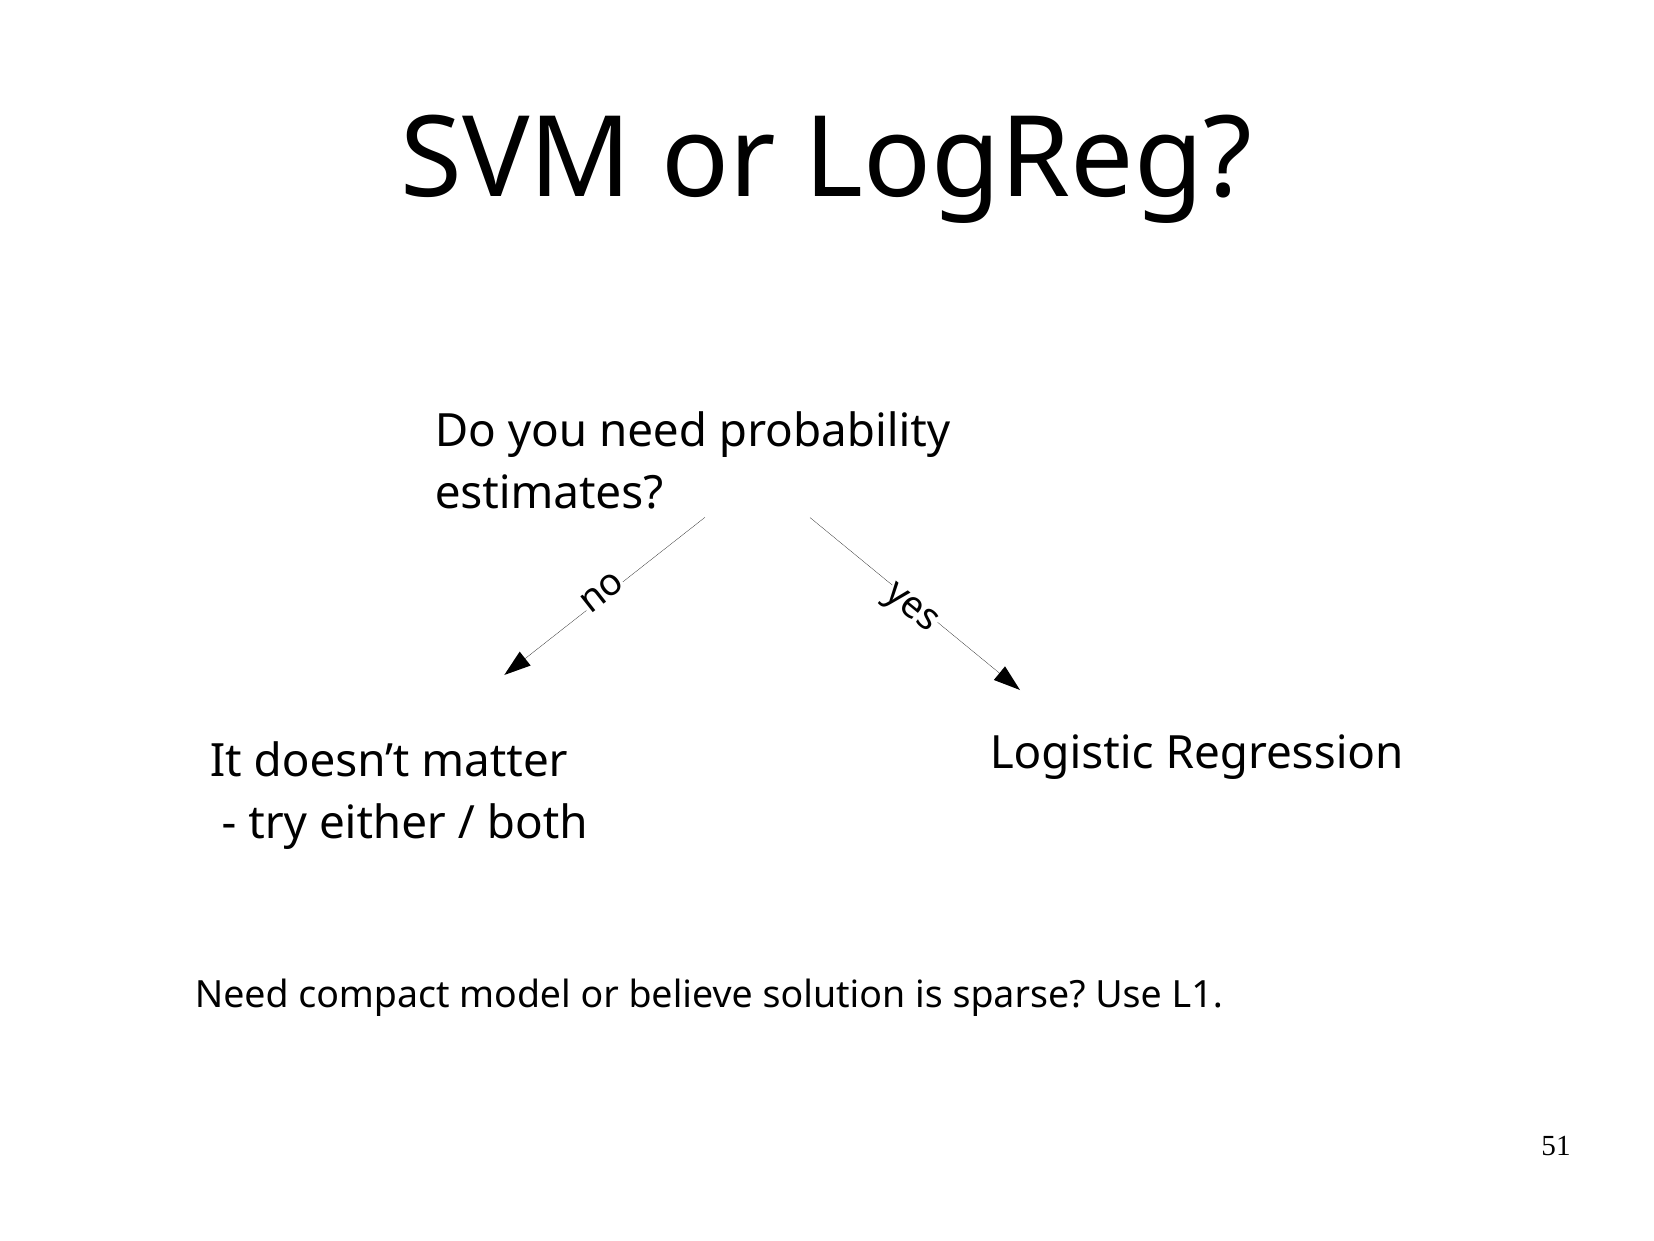

# SVM or LogReg?
Do you need probability estimates?
ou
yes
Logistic Regression
It doesn’t matter
 - try either / both
Need compact model or believe solution is sparse? Use L1.
51